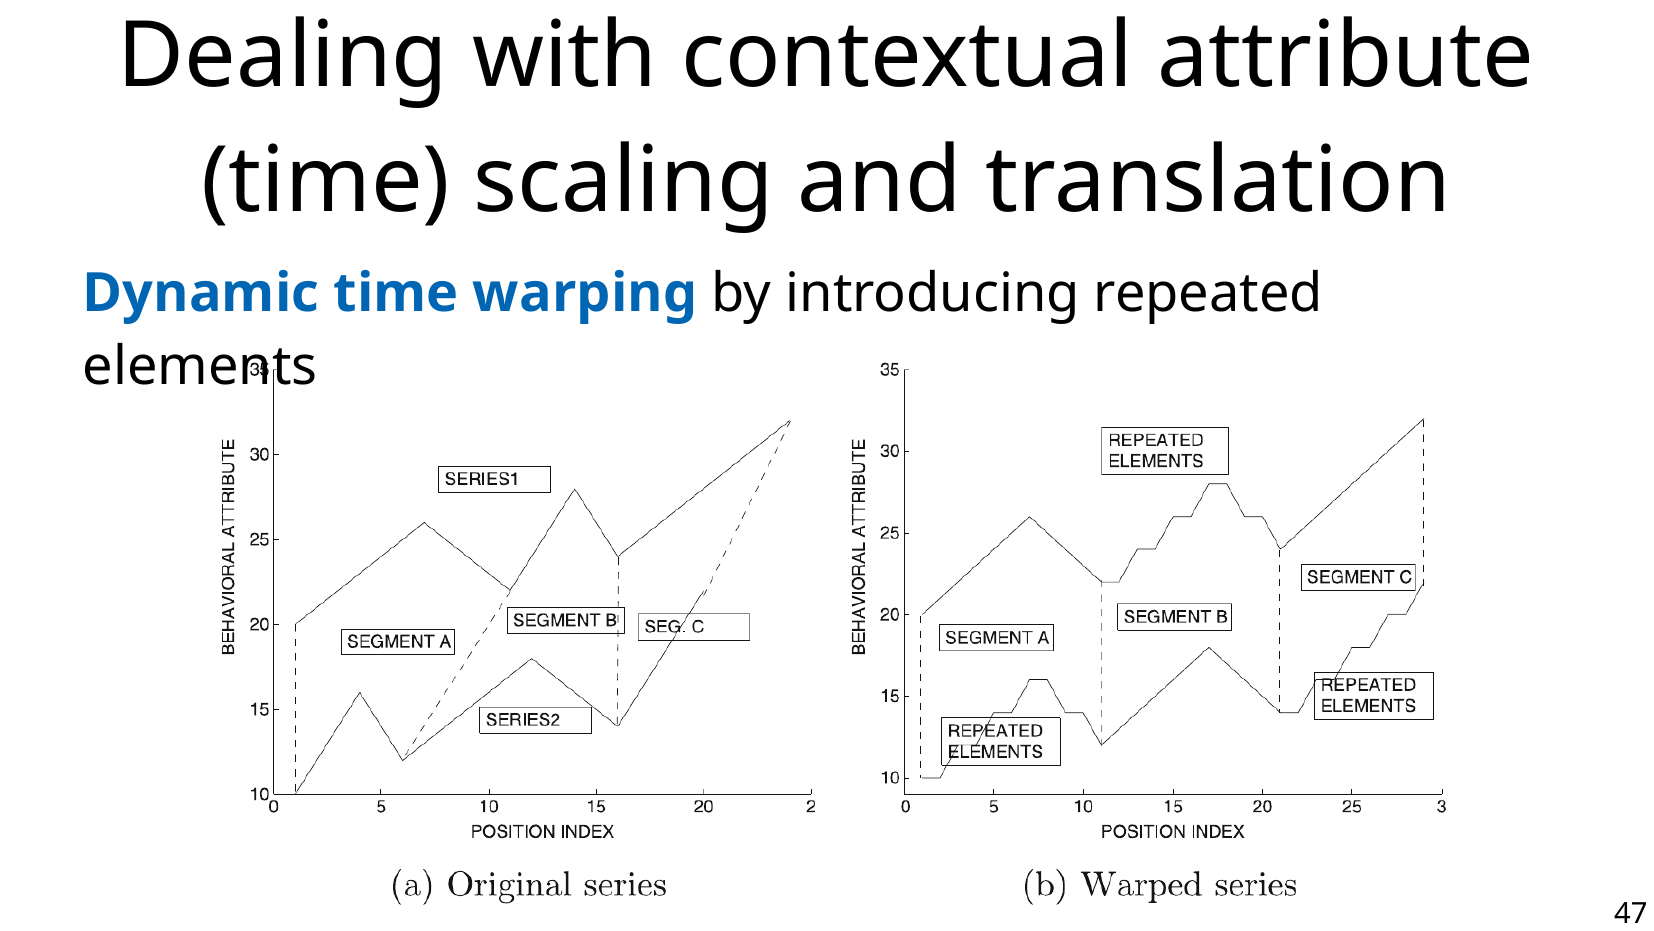

# Dealing with contextual attribute (time) scaling and translation
Dynamic time warping by introducing repeated elements
47